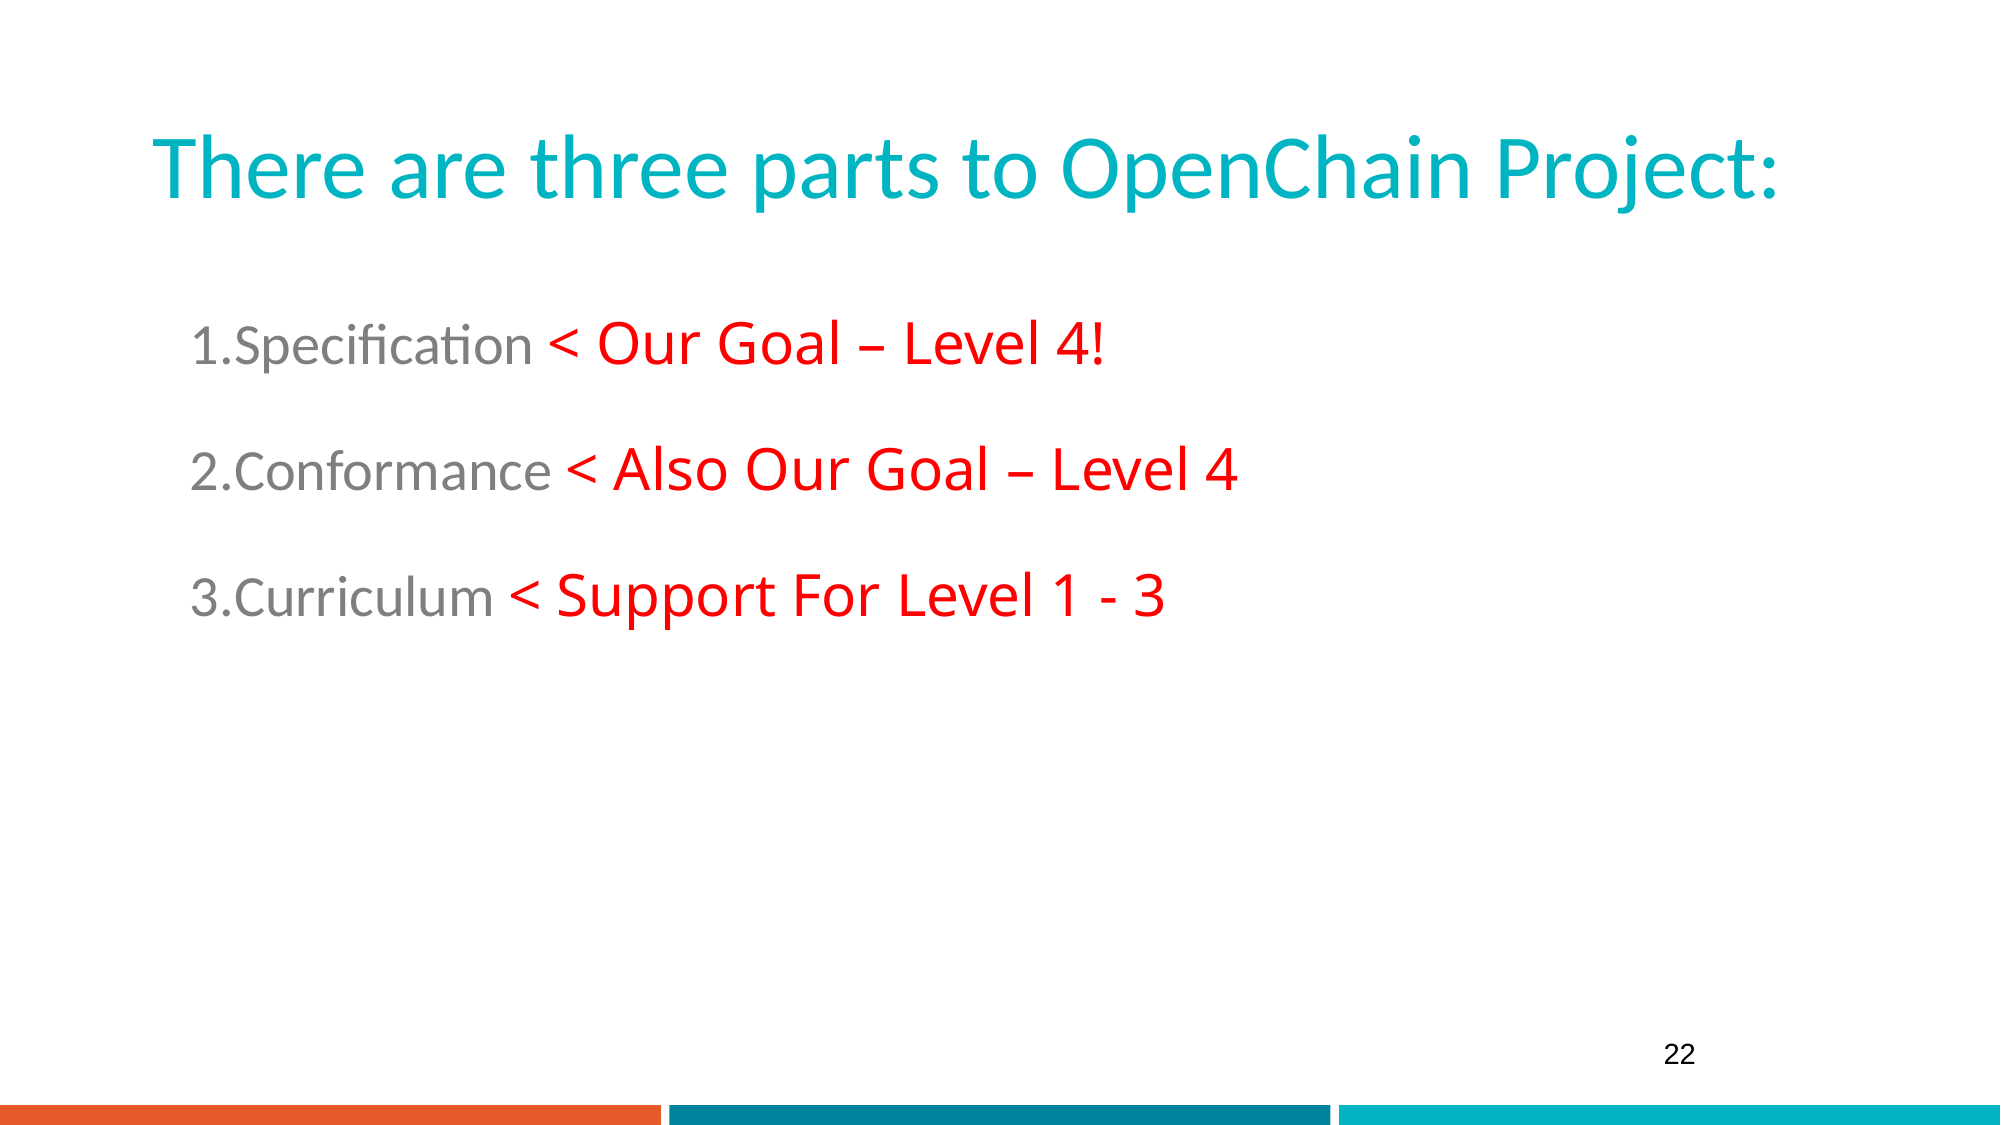

# There are three parts to OpenChain Project:
Specification < Our Goal – Level 4!
Conformance < Also Our Goal – Level 4
Curriculum < Support For Level 1 - 3